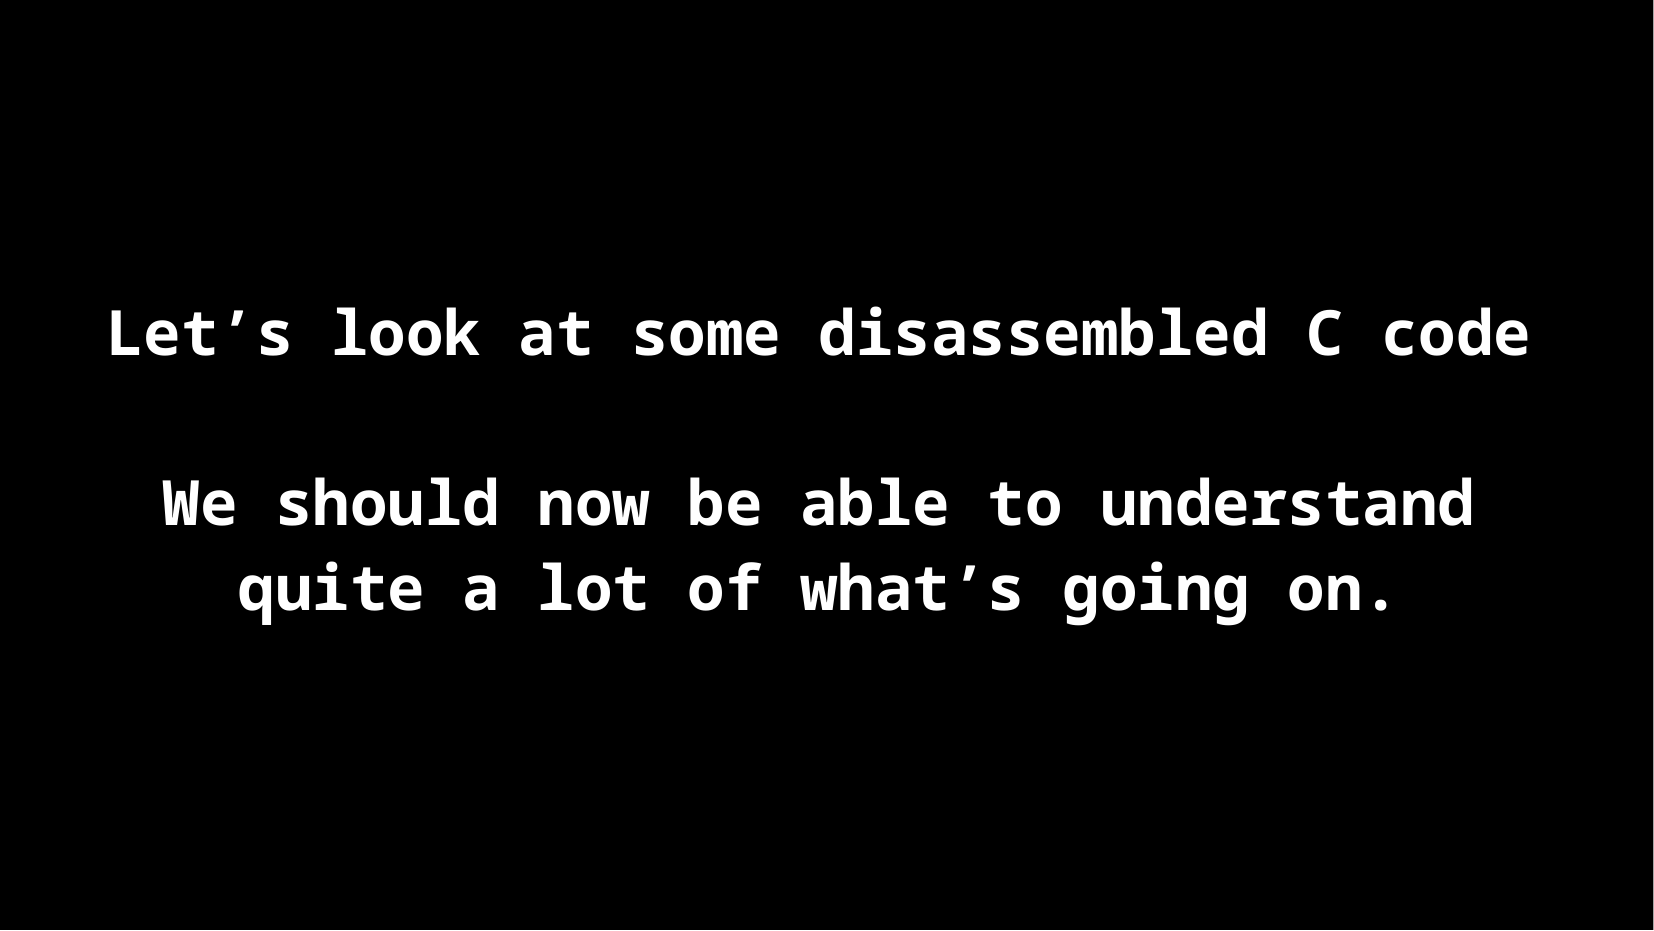

# Let’s look at some disassembled C code We should now be able to understand quite a lot of what’s going on.